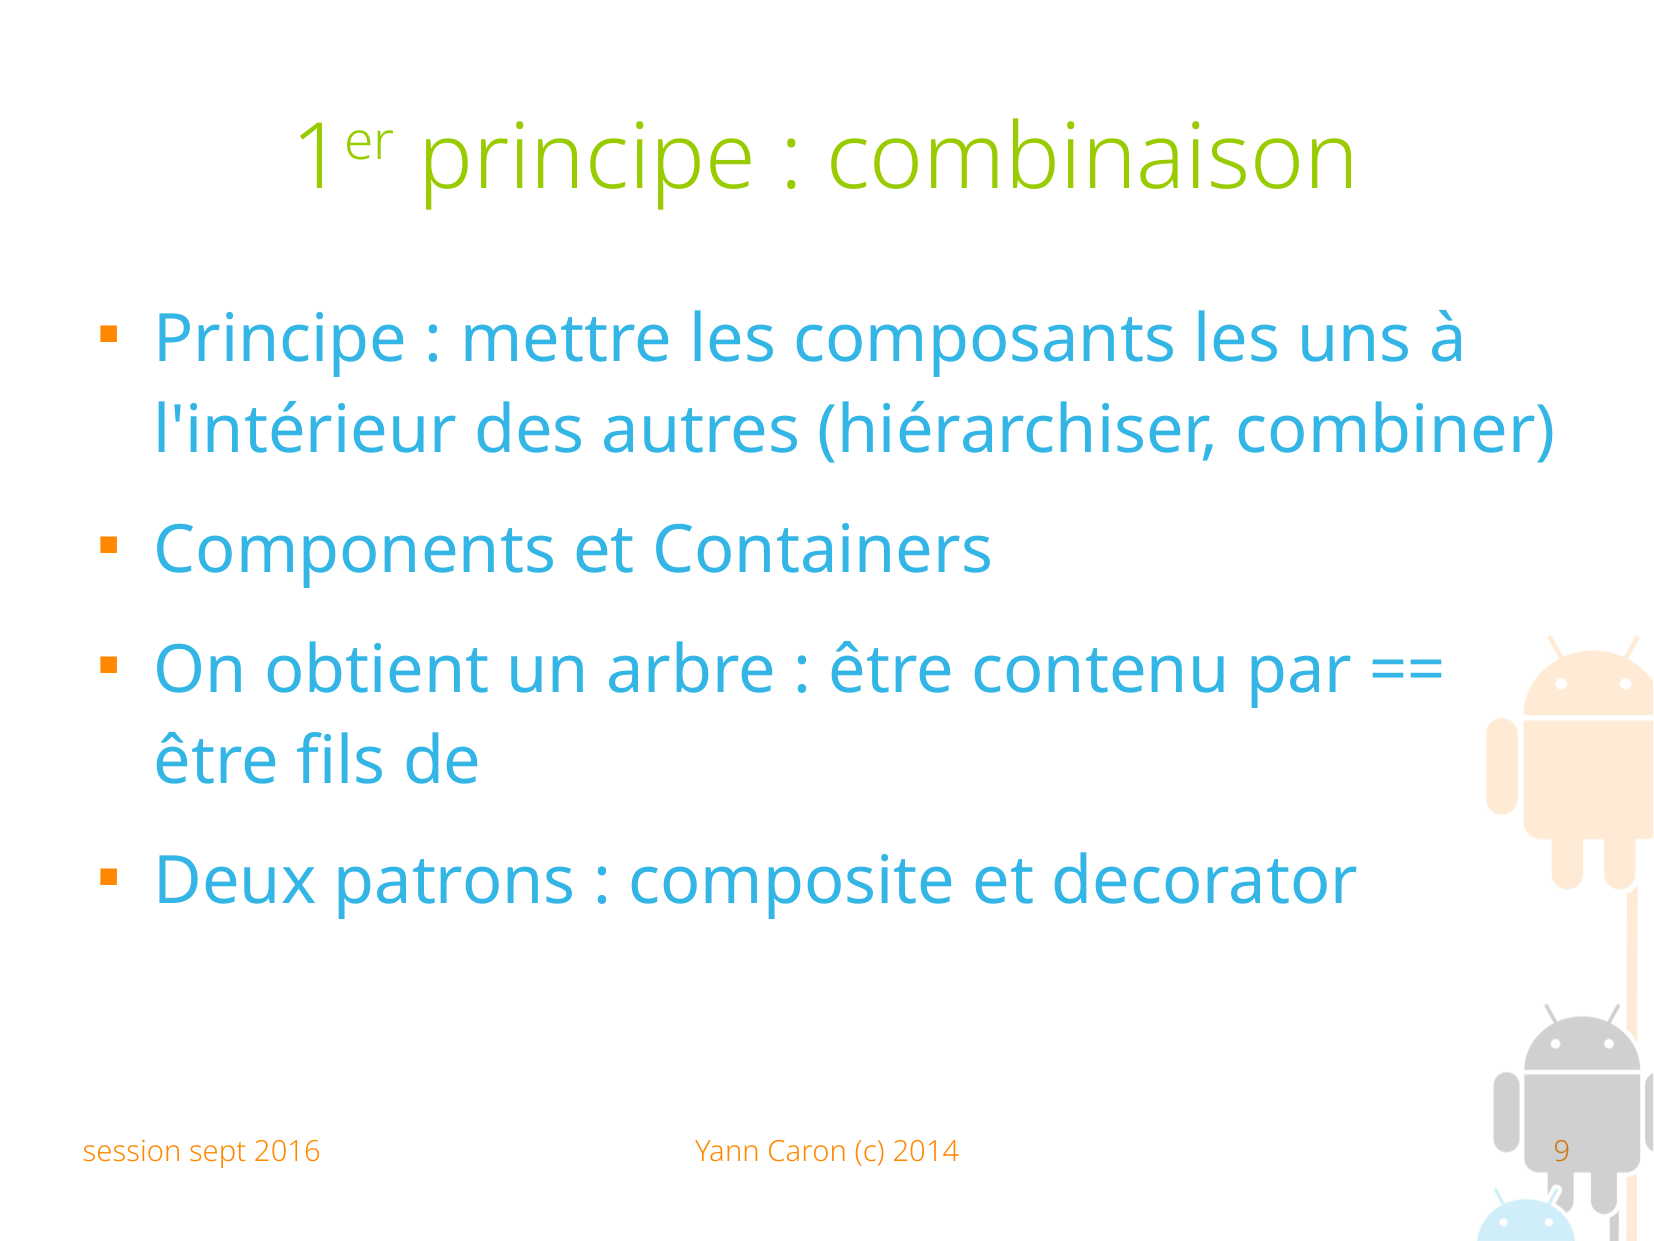

# 1er principe : combinaison
Principe : mettre les composants les uns à l'intérieur des autres (hiérarchiser, combiner)
Components et Containers
On obtient un arbre : être contenu par == être fils de
Deux patrons : composite et decorator
session sept 2016
Yann Caron (c) 2014
9